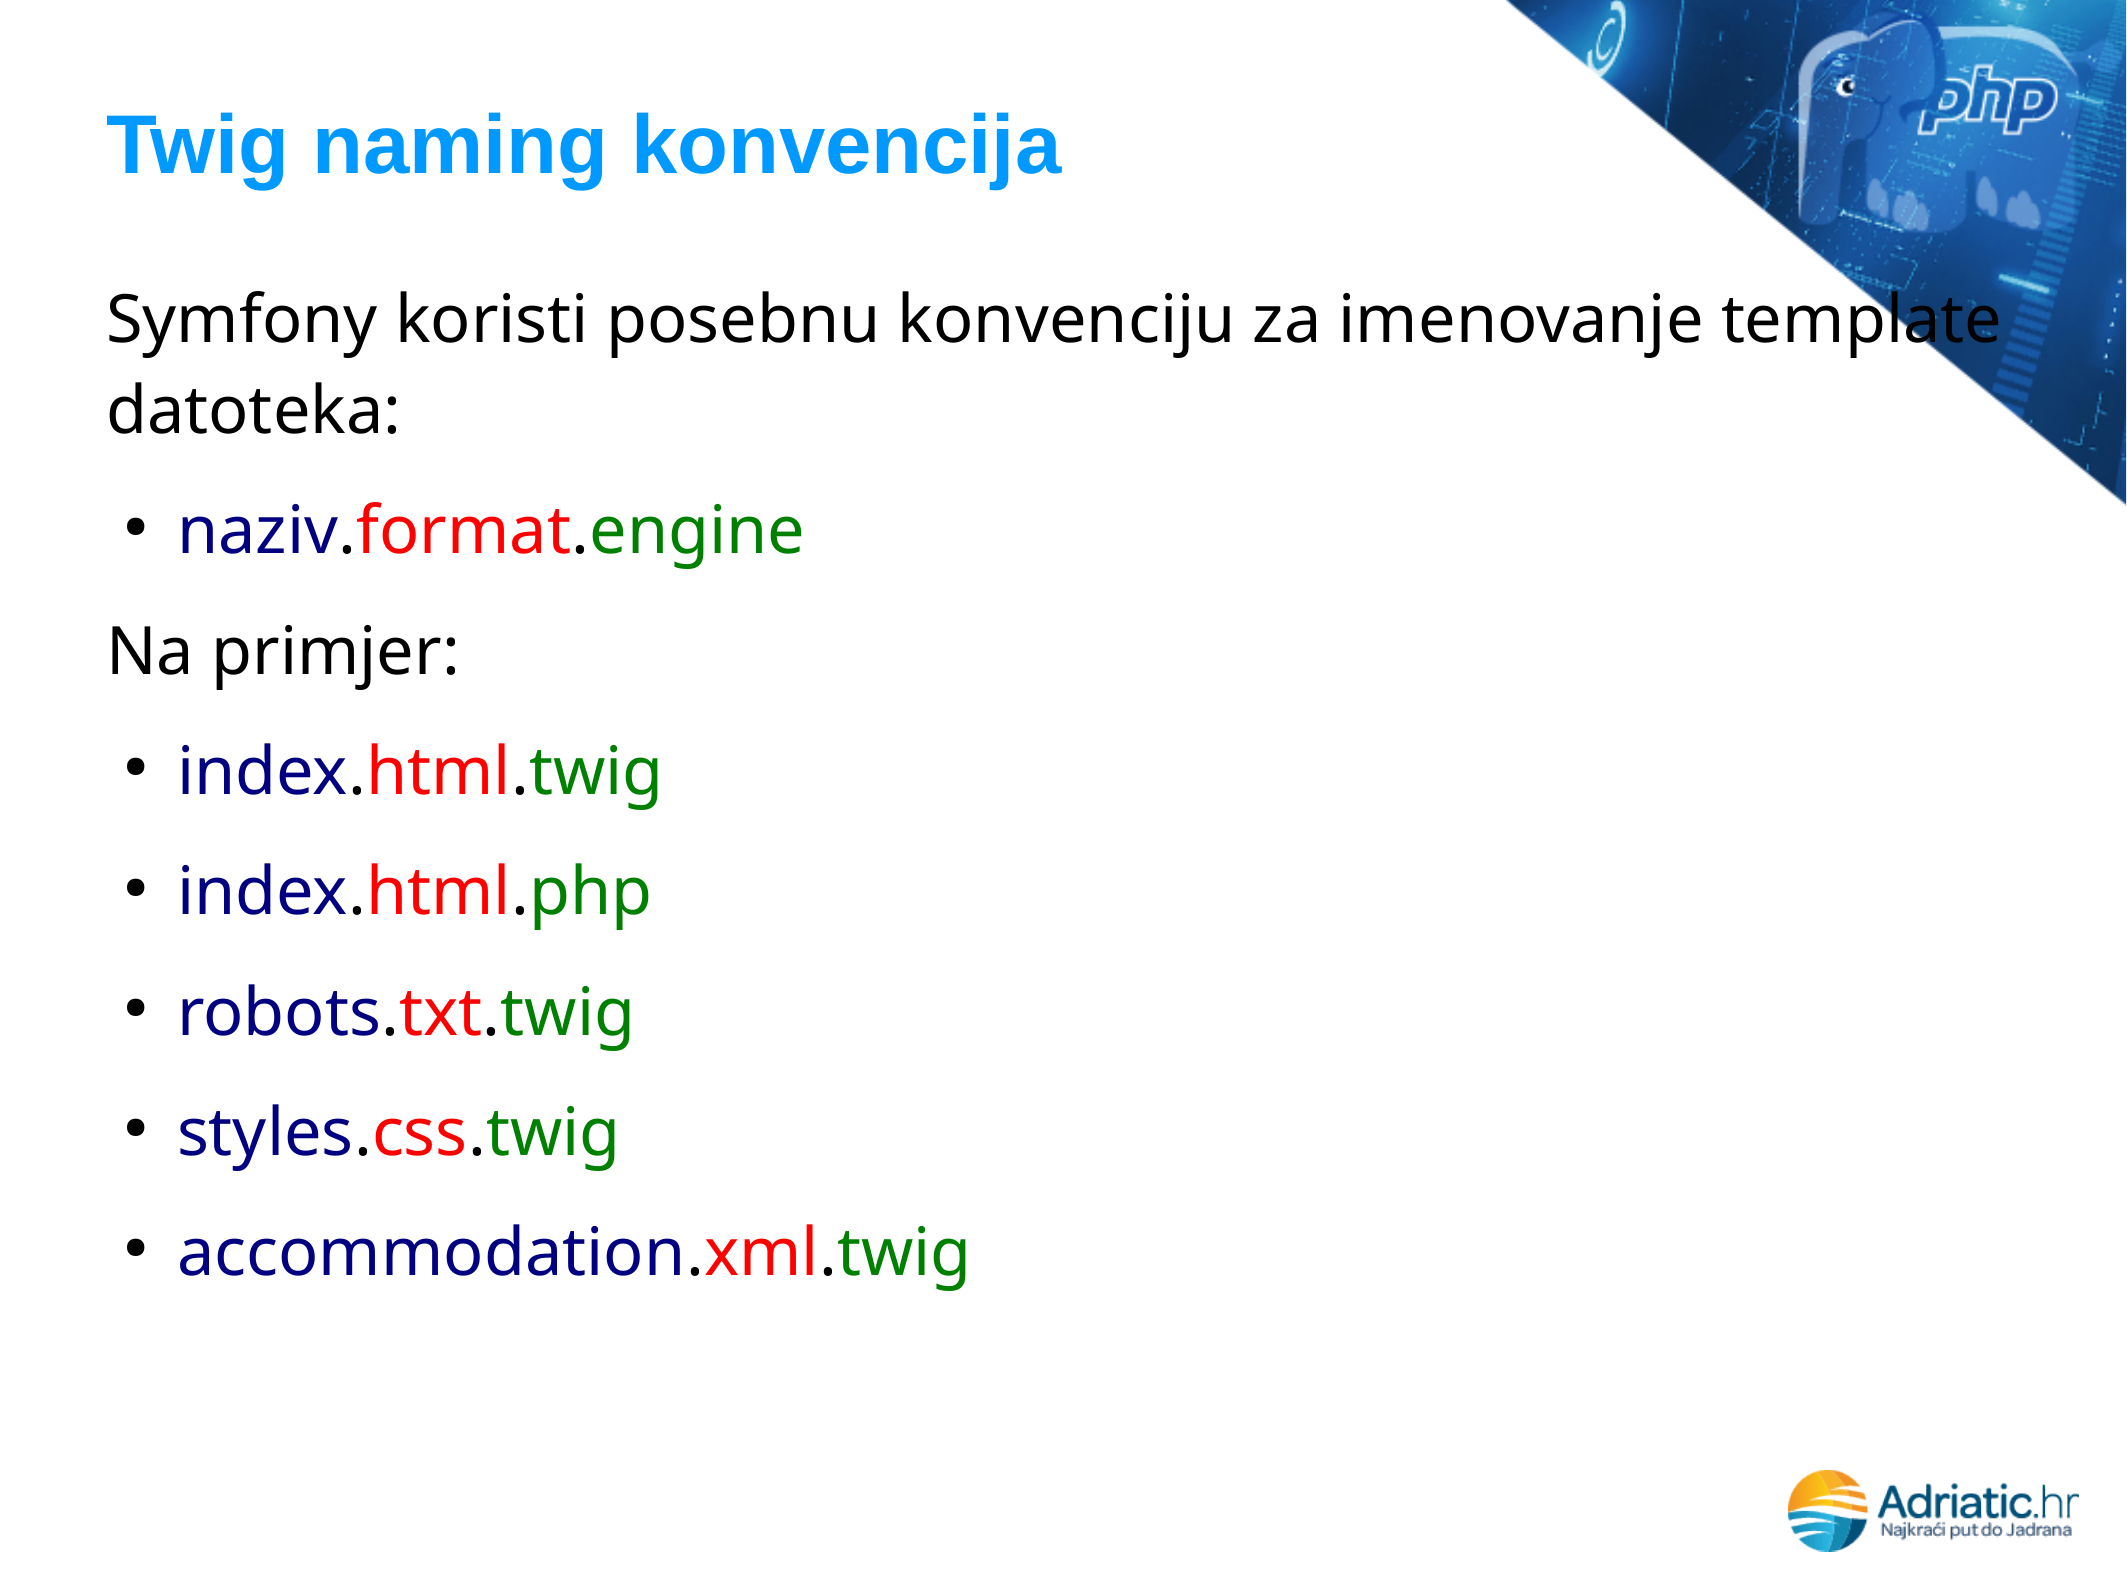

# Twig naming konvencija
Symfony koristi posebnu konvenciju za imenovanje template datoteka:
naziv.format.engine
Na primjer:
index.html.twig
index.html.php
robots.txt.twig
styles.css.twig
accommodation.xml.twig